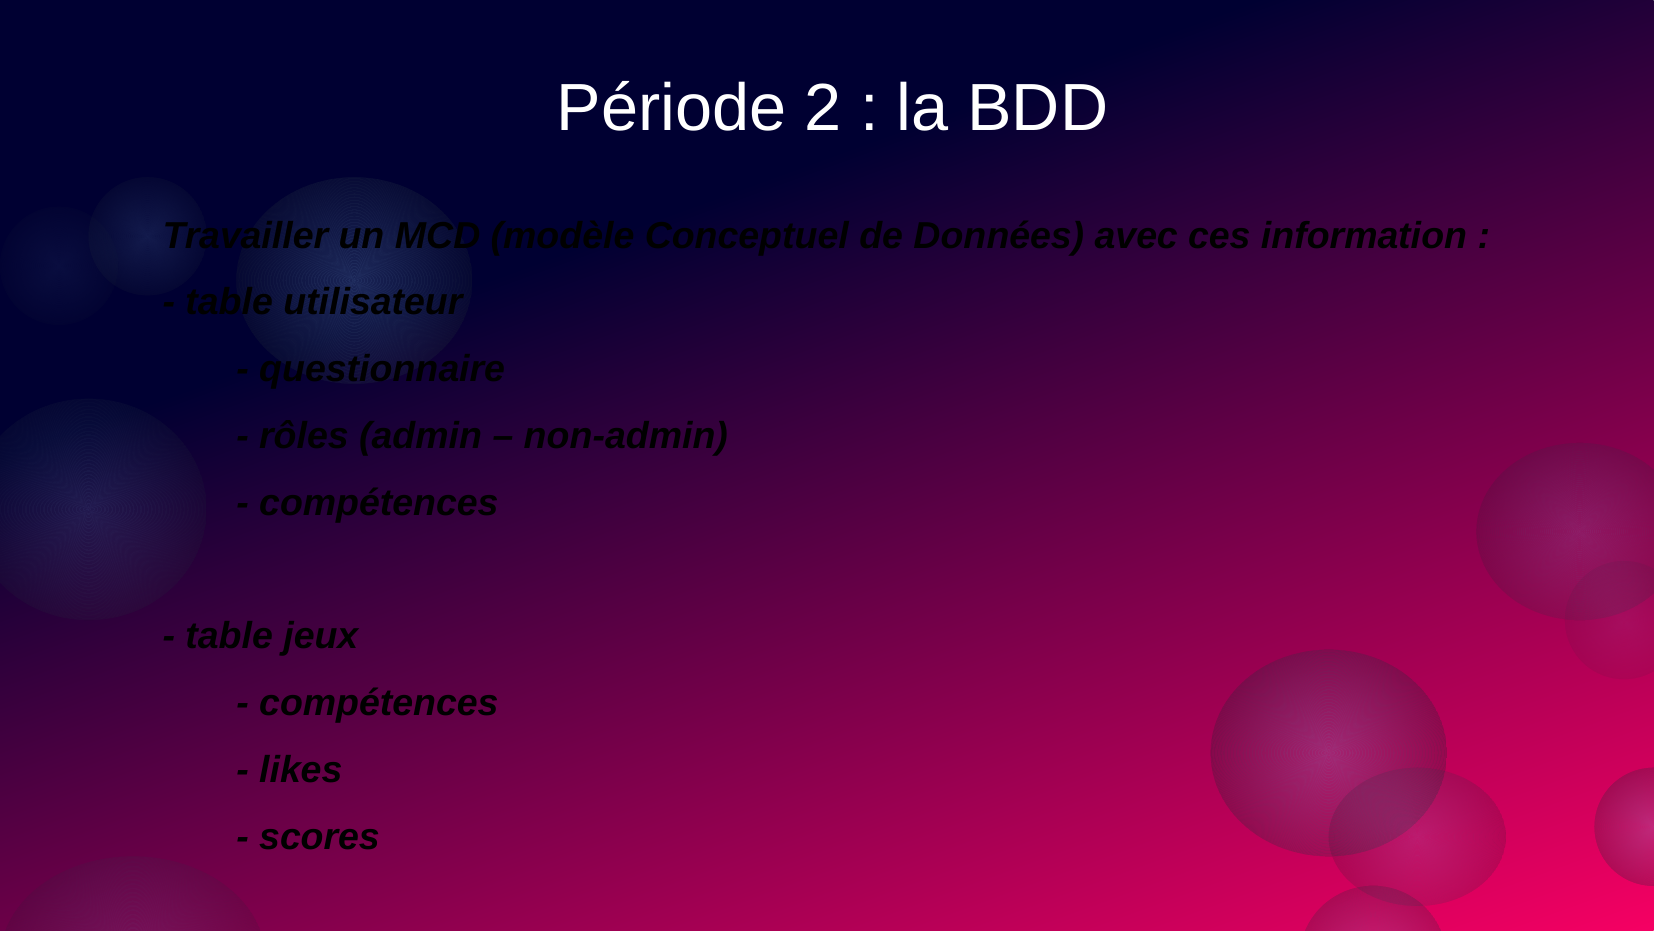

# Période 2 : la BDD
Travailler un MCD (modèle Conceptuel de Données) avec ces information :
- table utilisateur
	- questionnaire
	- rôles (admin – non-admin)
	- compétences
- table jeux
	- compétences
	- likes
	- scores